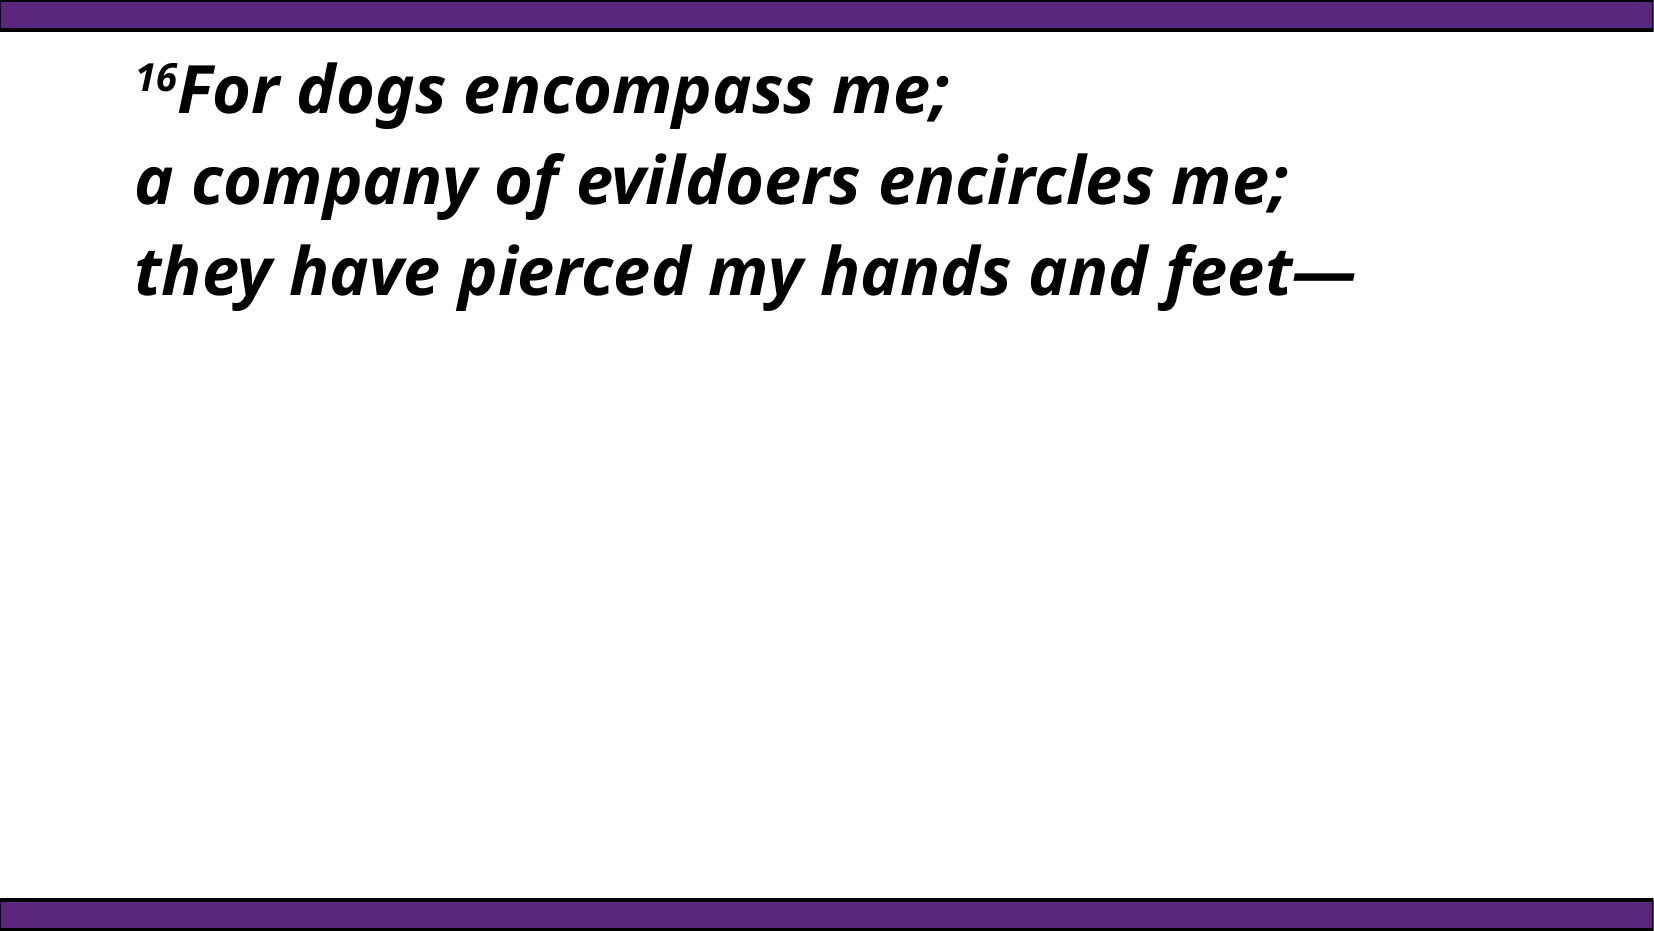

16For dogs encompass me;
a company of evildoers encircles me;
they have pierced my hands and feet—